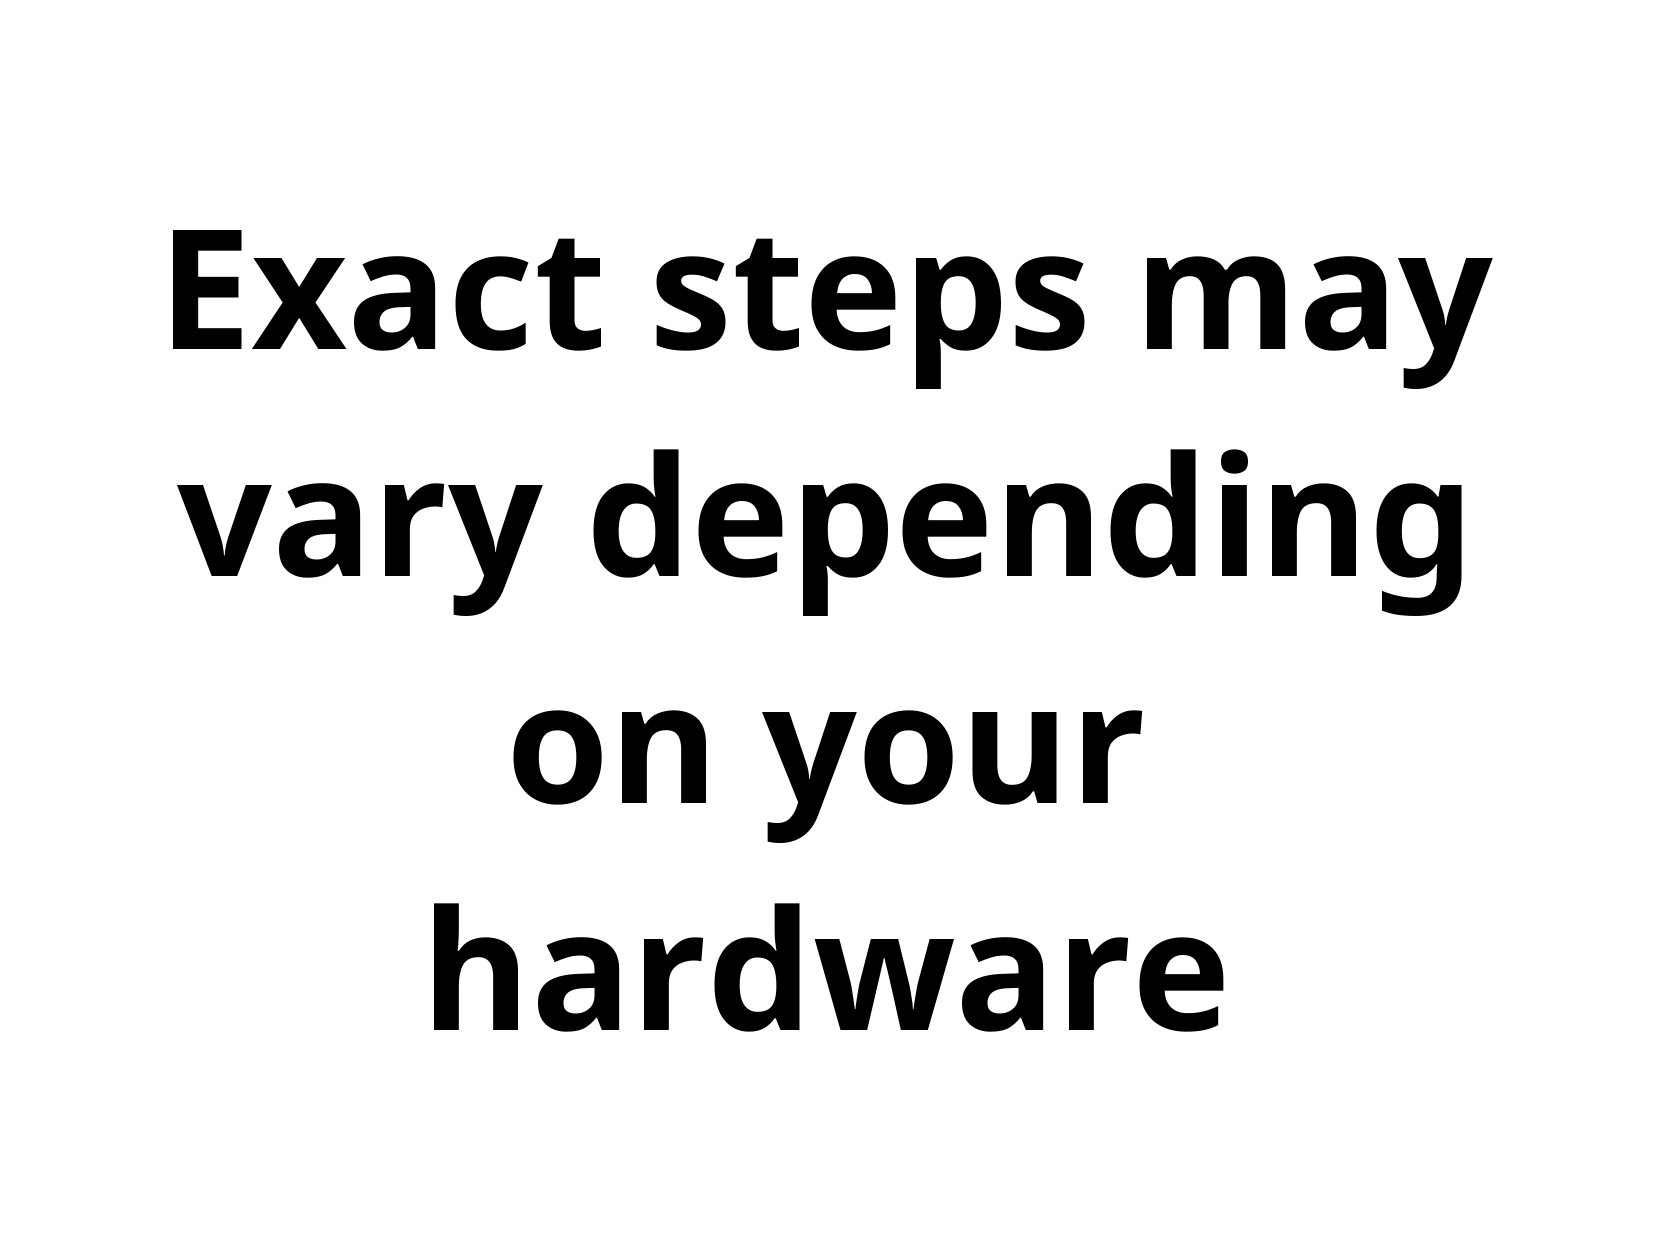

# Exact steps may vary depending on your hardware